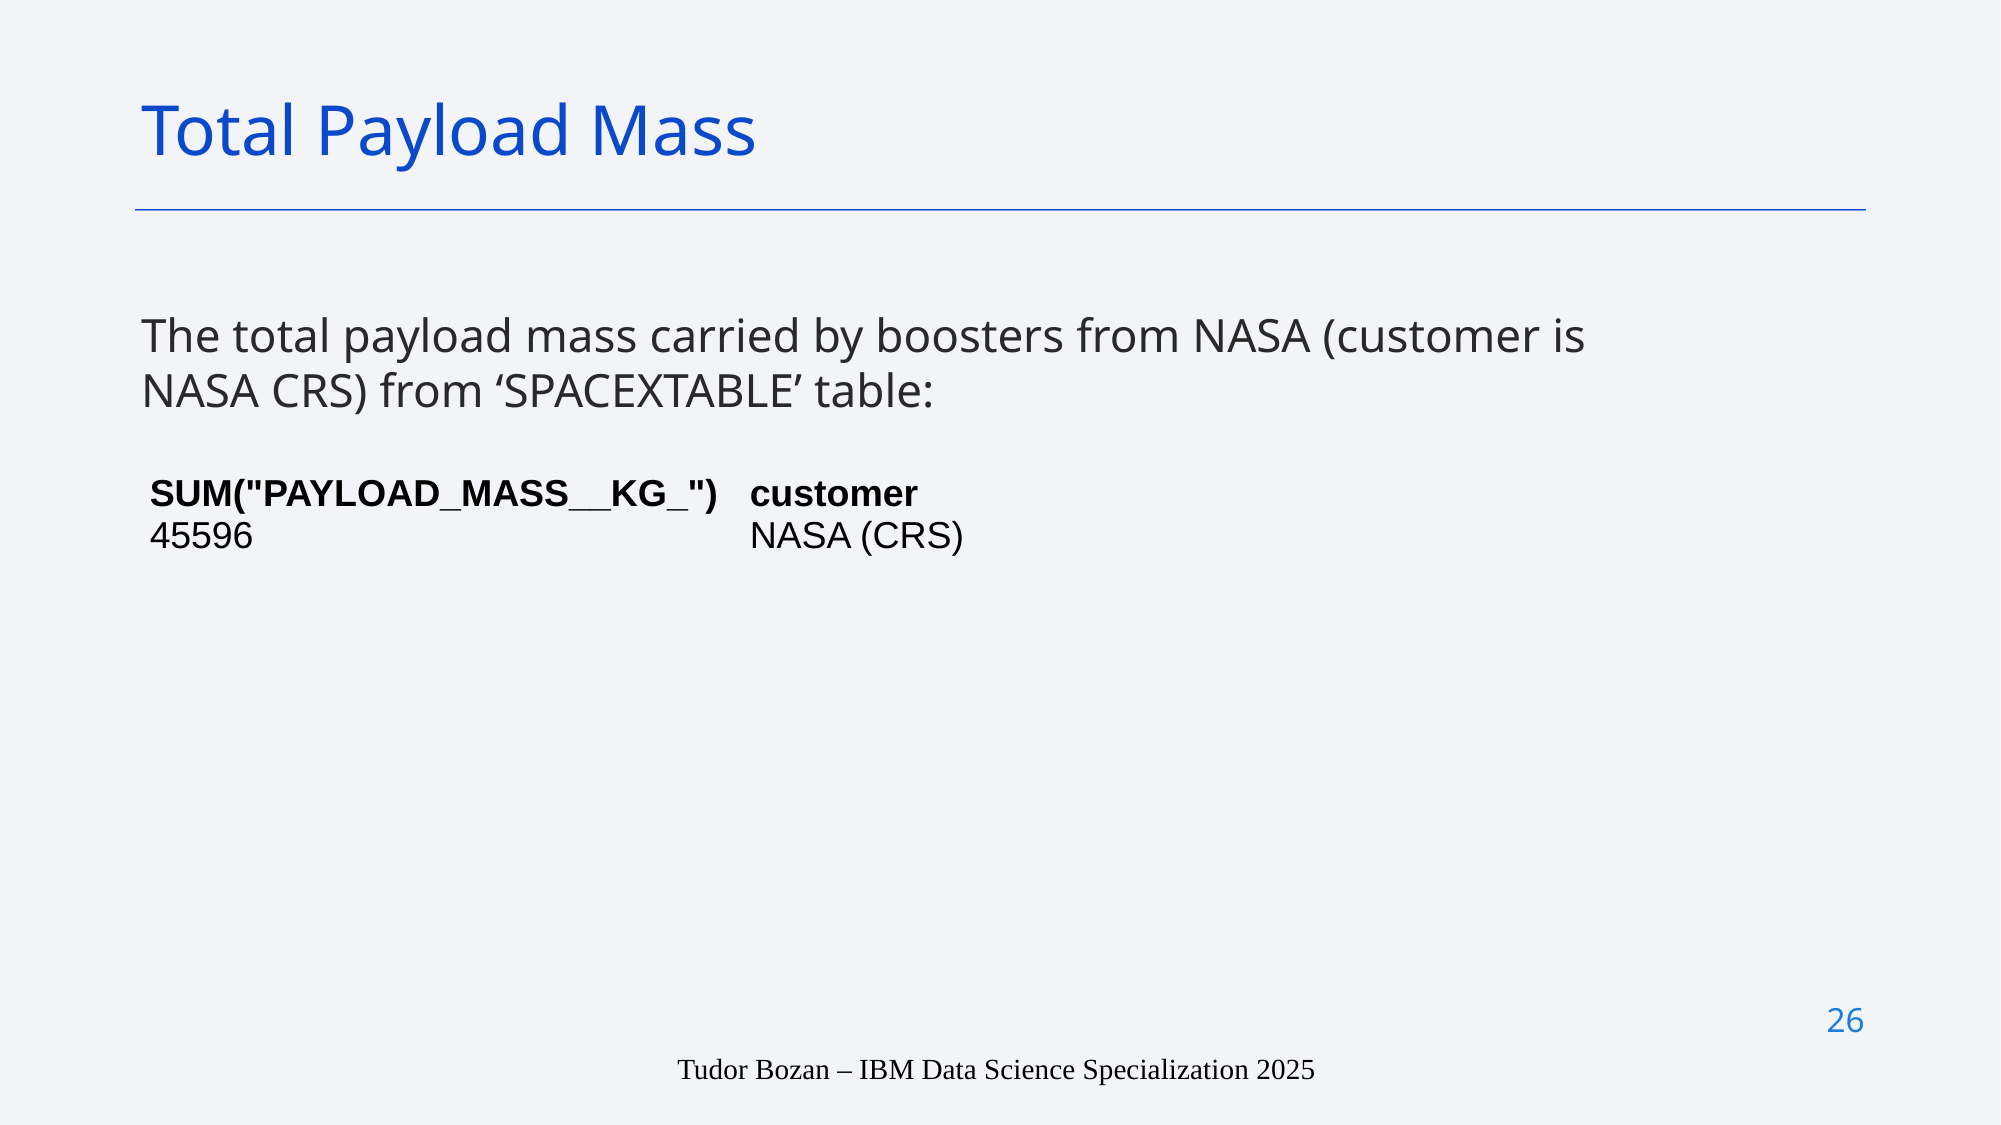

Total Payload Mass
The total payload mass carried by boosters from NASA (customer is NASA CRS) from ‘SPACEXTABLE’ table:
SUM("PAYLOAD_MASS__KG_")	customer
45596							NASA (CRS)